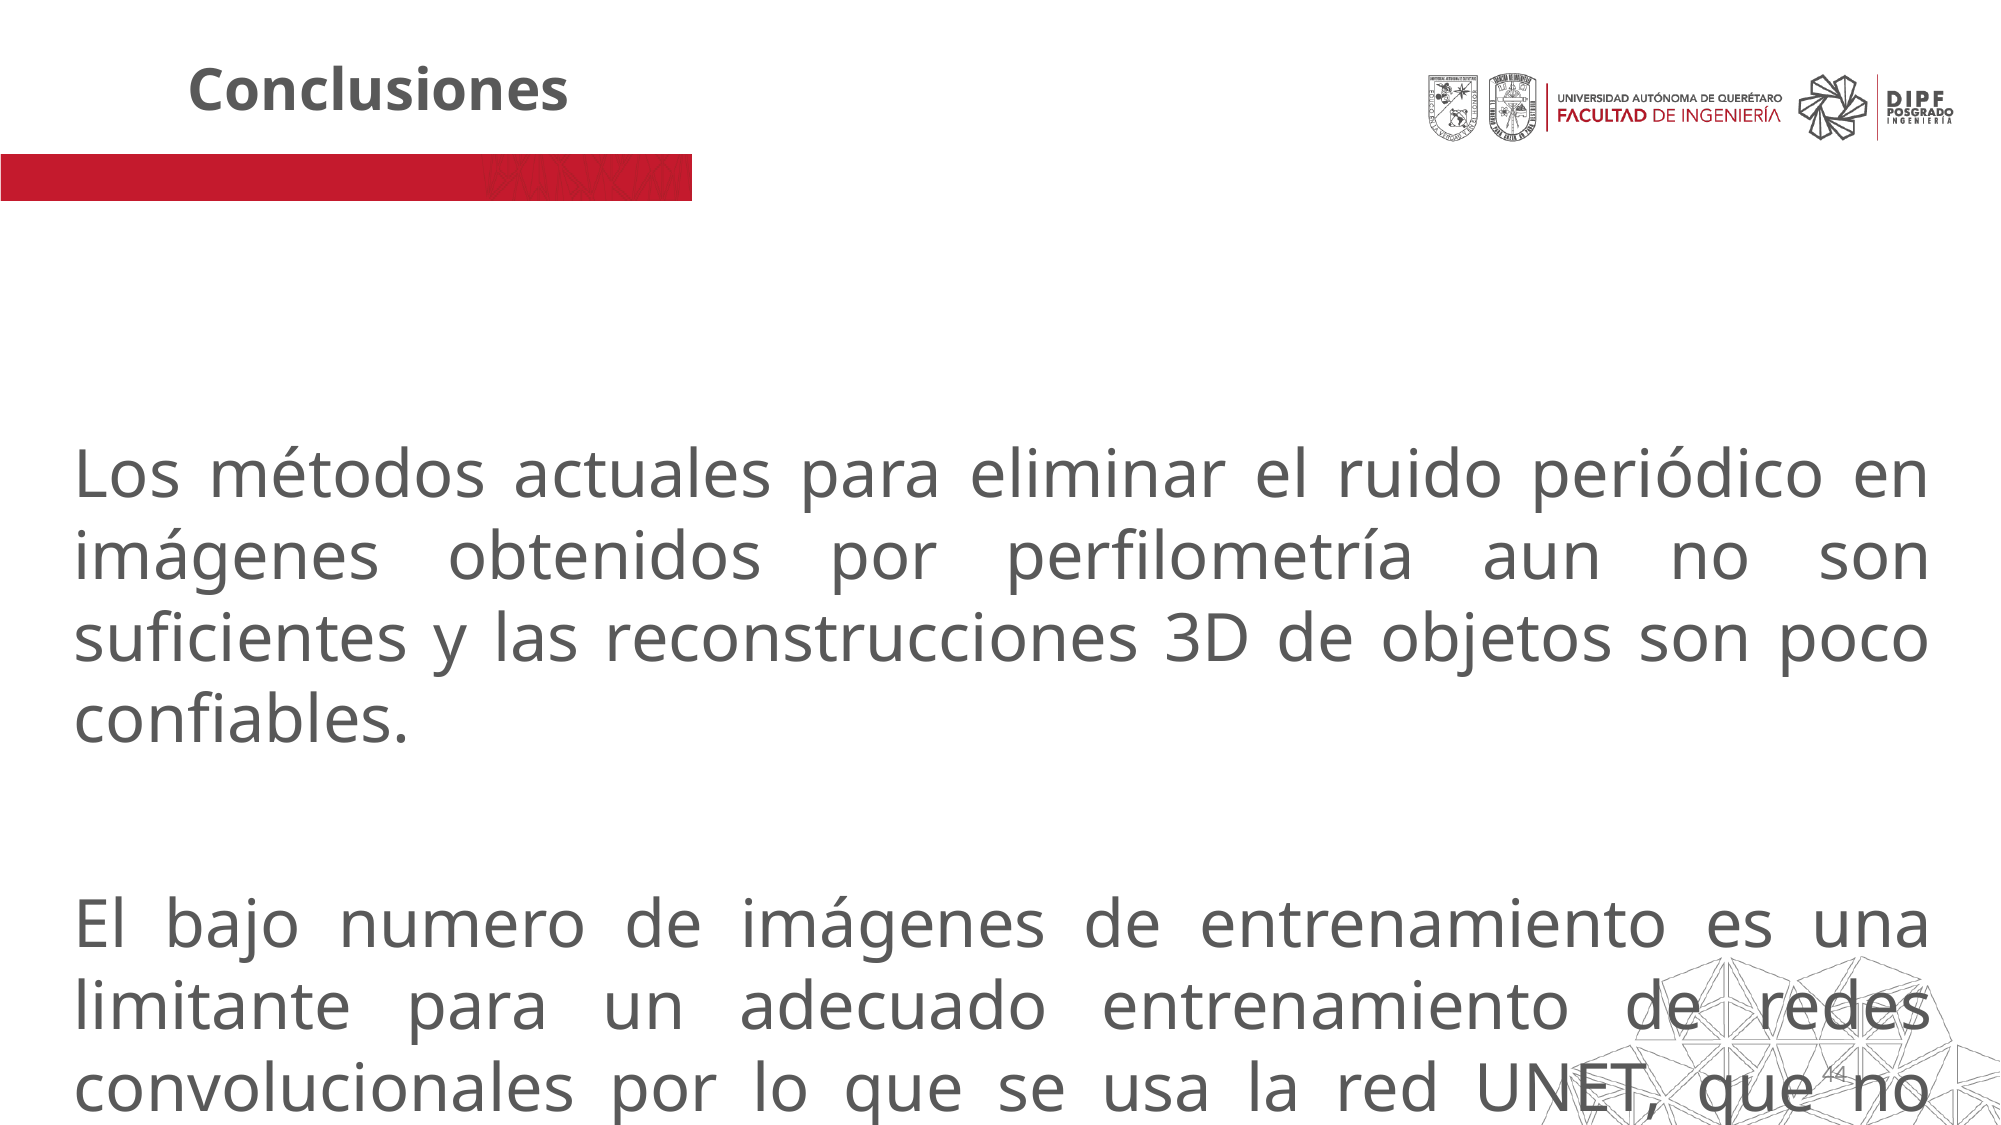

Conclusiones
Los métodos actuales para eliminar el ruido periódico en imágenes obtenidos por perfilometría aun no son suficientes y las reconstrucciones 3D de objetos son poco confiables.
El bajo numero de imágenes de entrenamiento es una limitante para un adecuado entrenamiento de redes convolucionales por lo que se usa la red UNET, que no requiere muchas imágenes de entrenamiento.
44